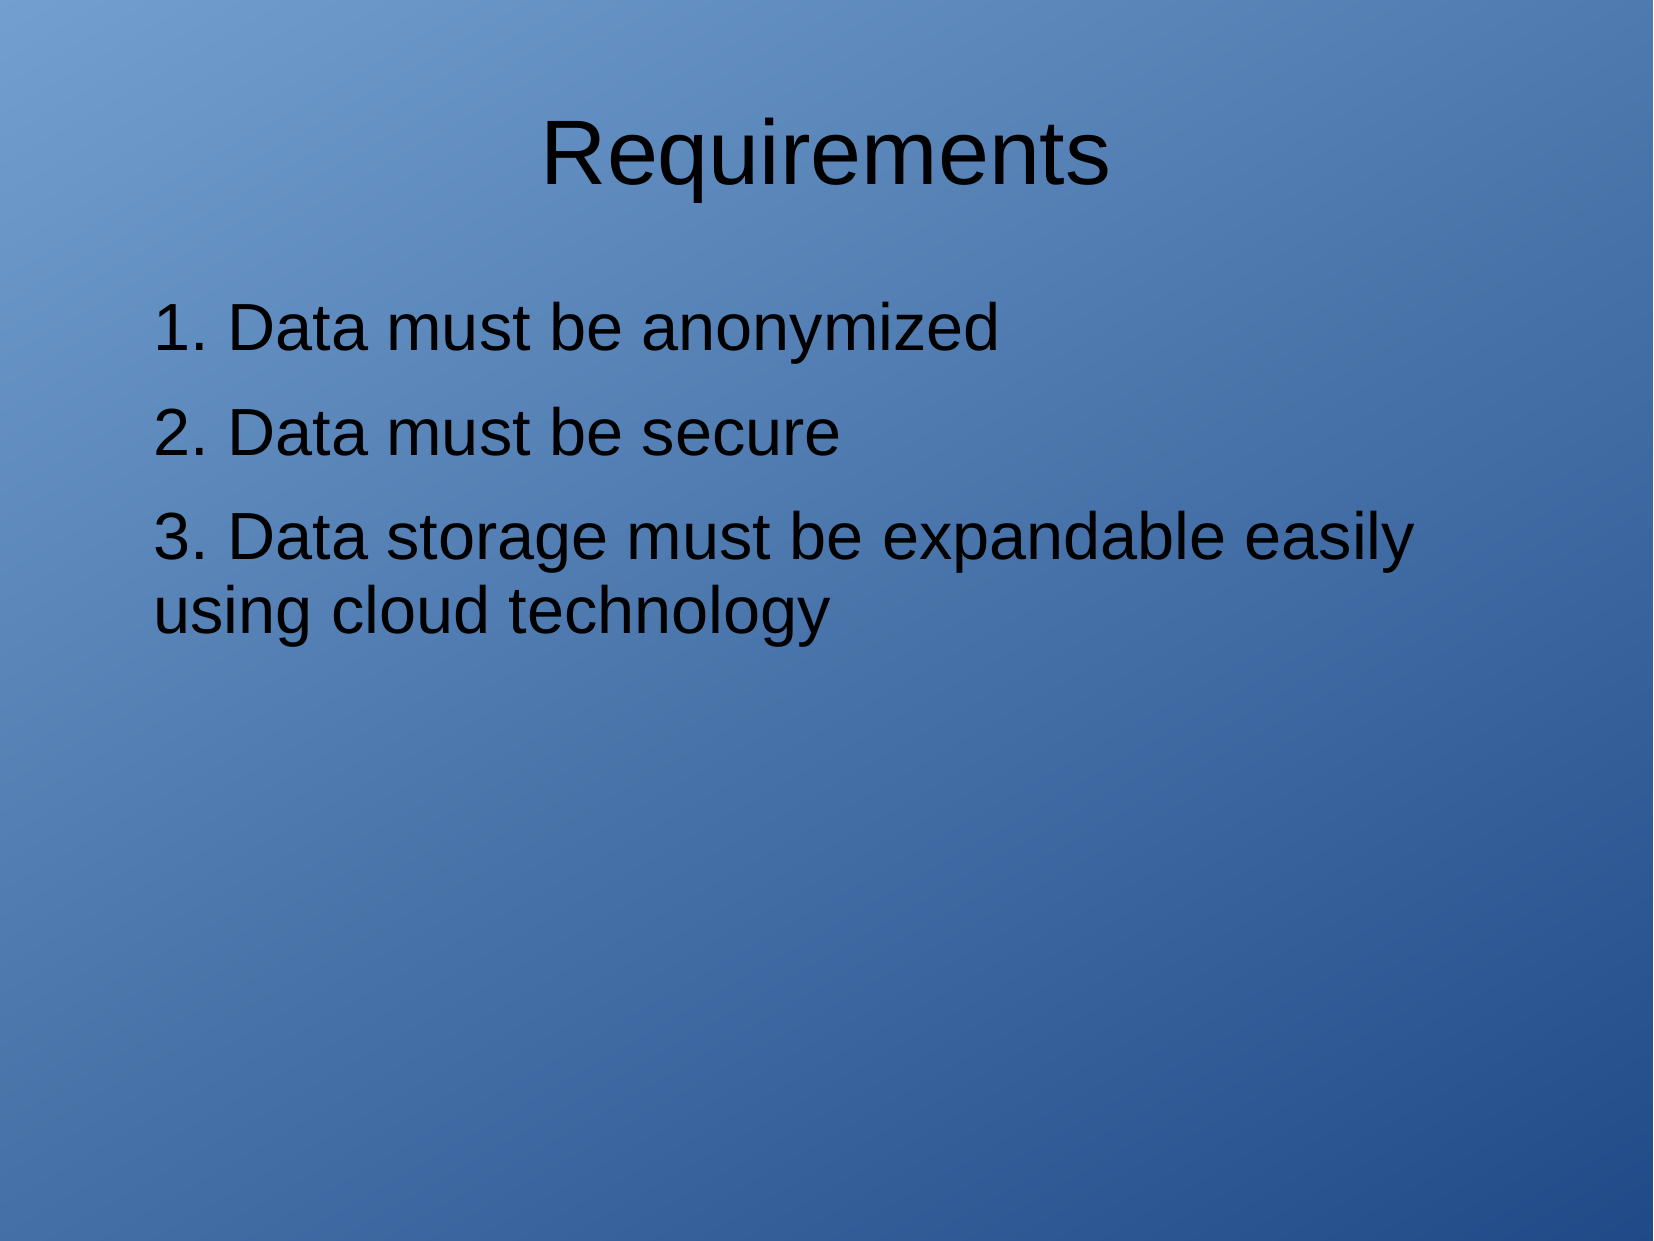

# Requirements
1. Data must be anonymized
2. Data must be secure
3. Data storage must be expandable easily using cloud technology